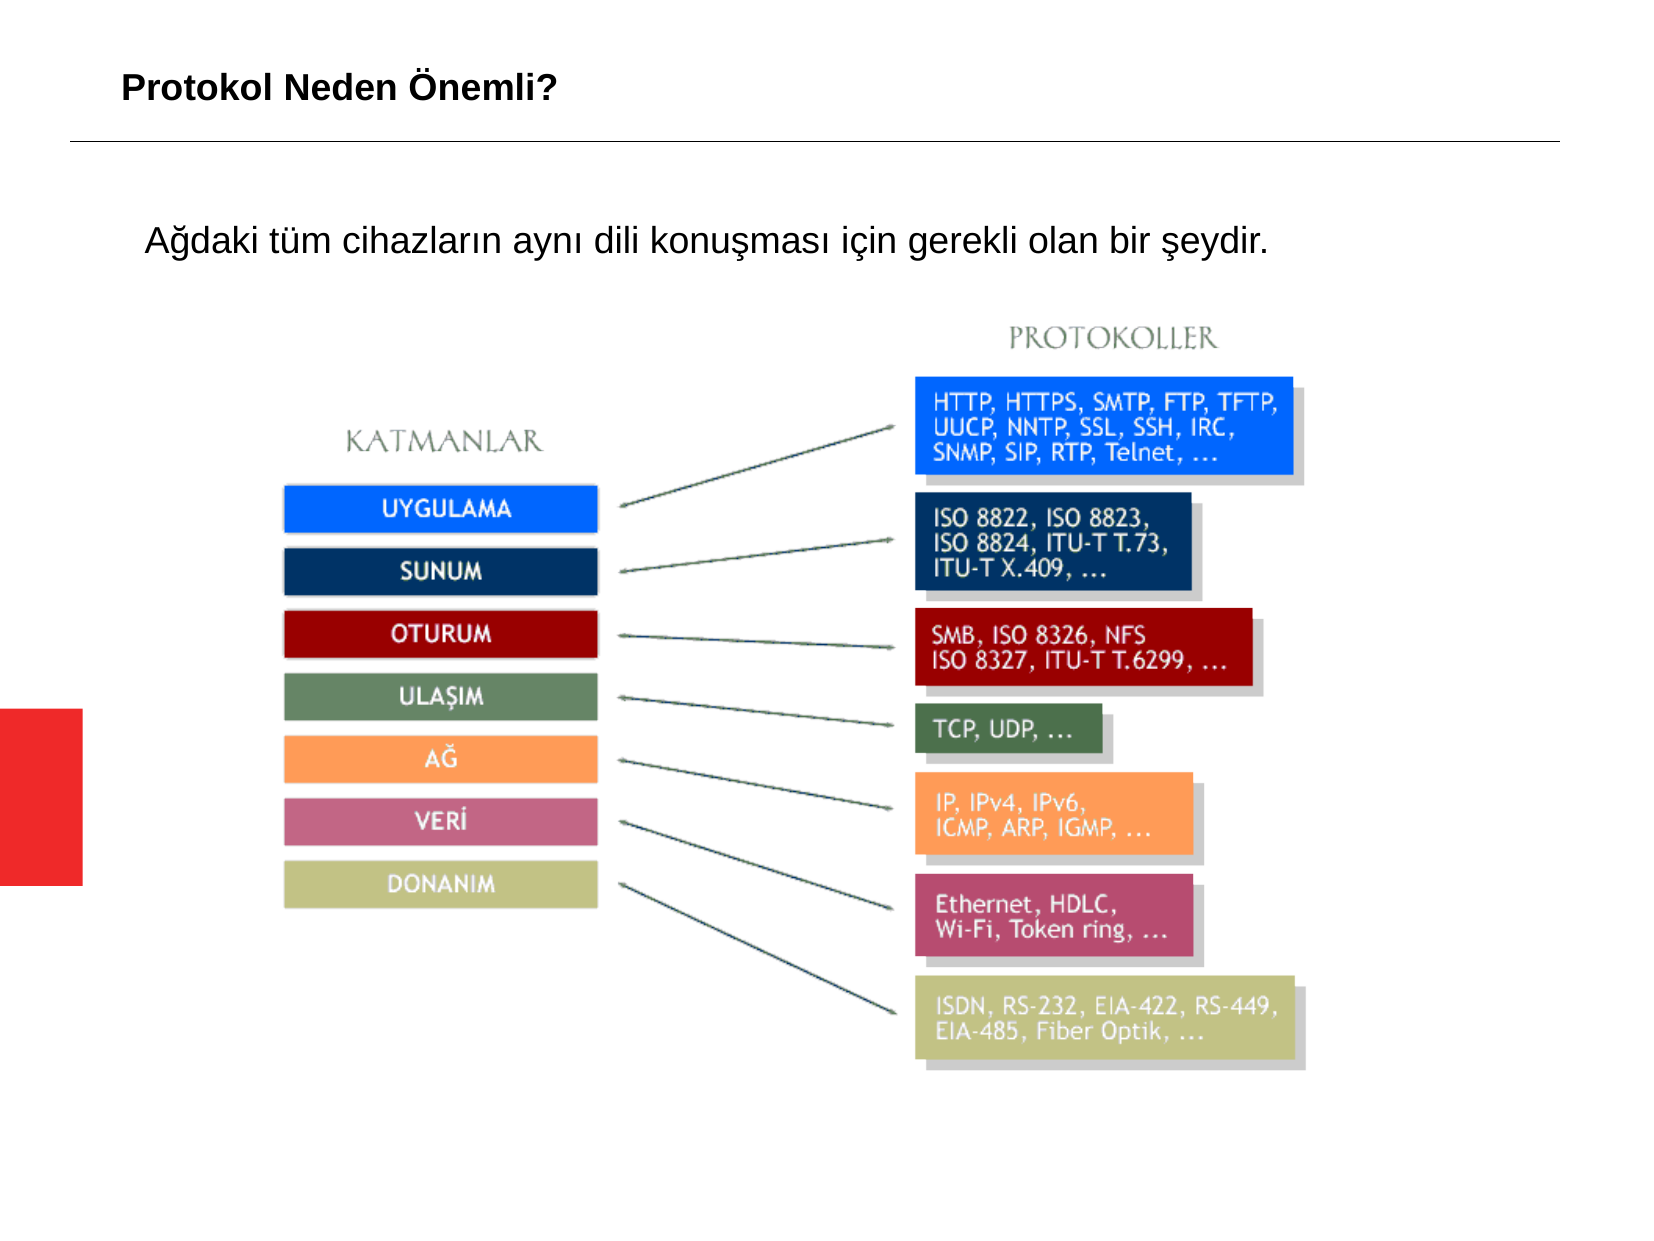

Protokol Neden Önemli?
Ağdaki tüm cihazların aynı dili konuşması için gerekli olan bir şeydir.